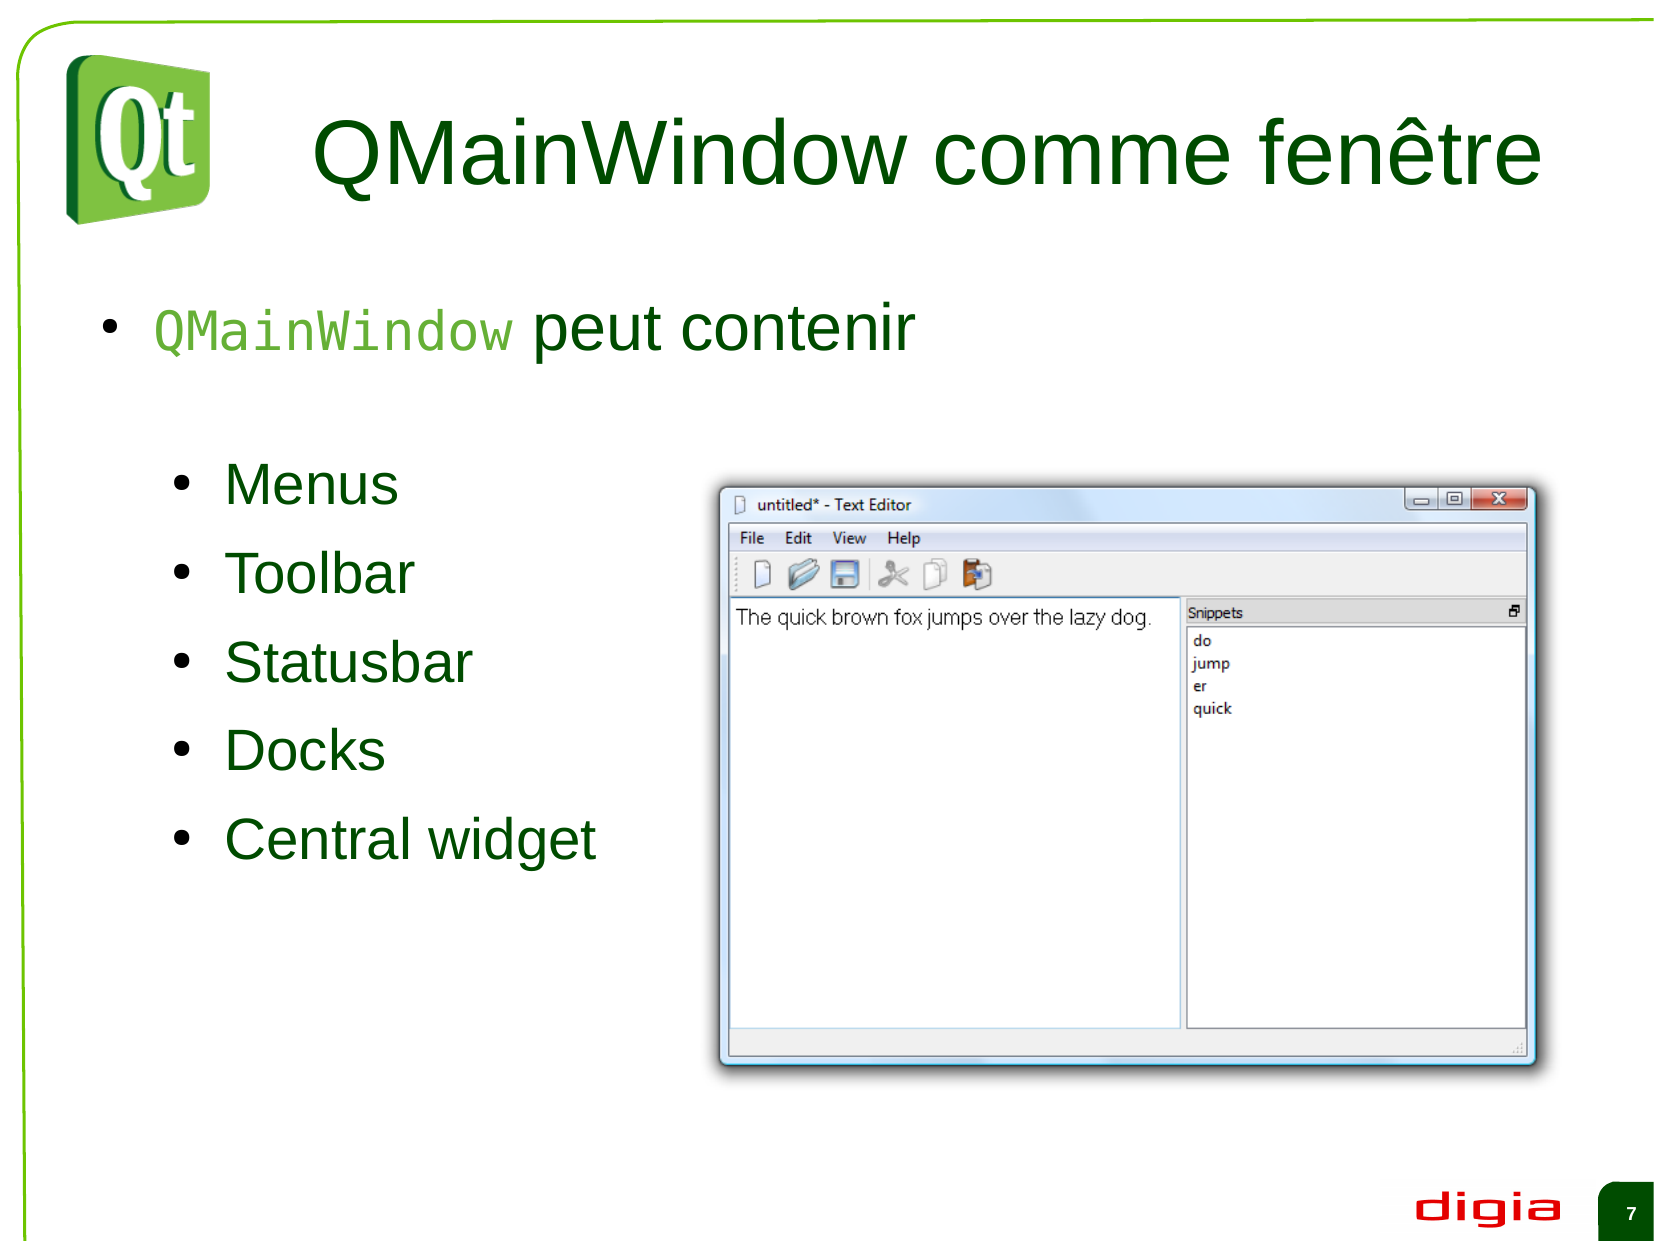

# QMainWindow comme fenêtre
QMainWindow peut contenir
Menus
Toolbar
Statusbar
Docks
Central widget